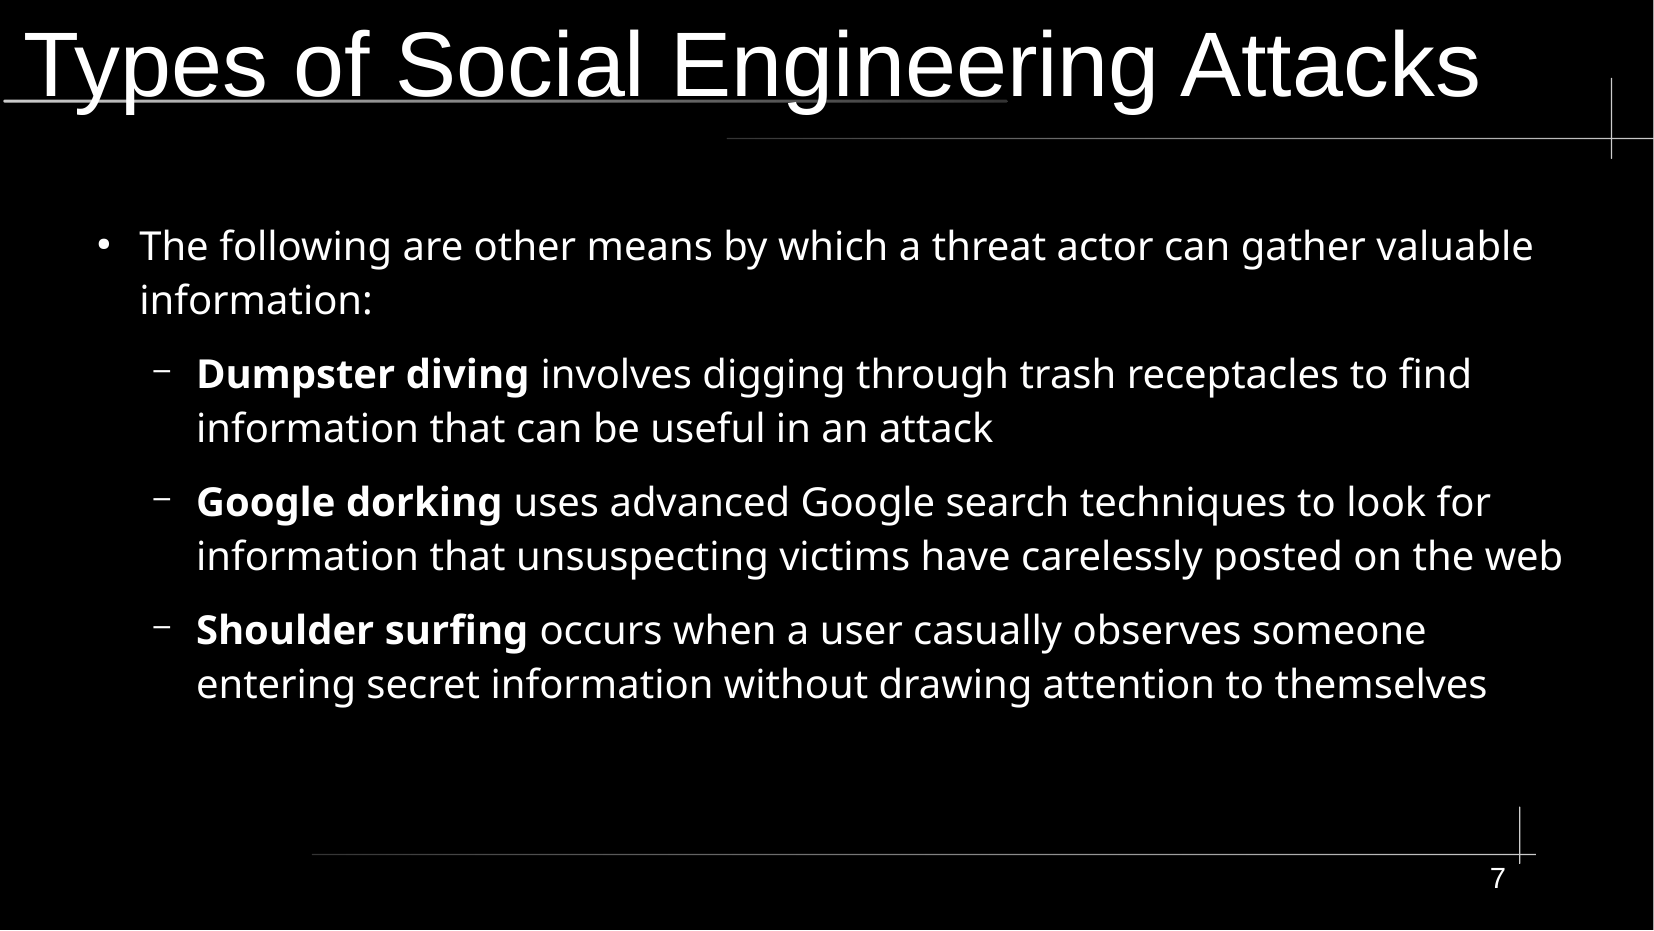

# Types of Social Engineering Attacks
The following are other means by which a threat actor can gather valuable information:
Dumpster diving involves digging through trash receptacles to find information that can be useful in an attack
Google dorking uses advanced Google search techniques to look for information that unsuspecting victims have carelessly posted on the web
Shoulder surfing occurs when a user casually observes someone entering secret information without drawing attention to themselves
7